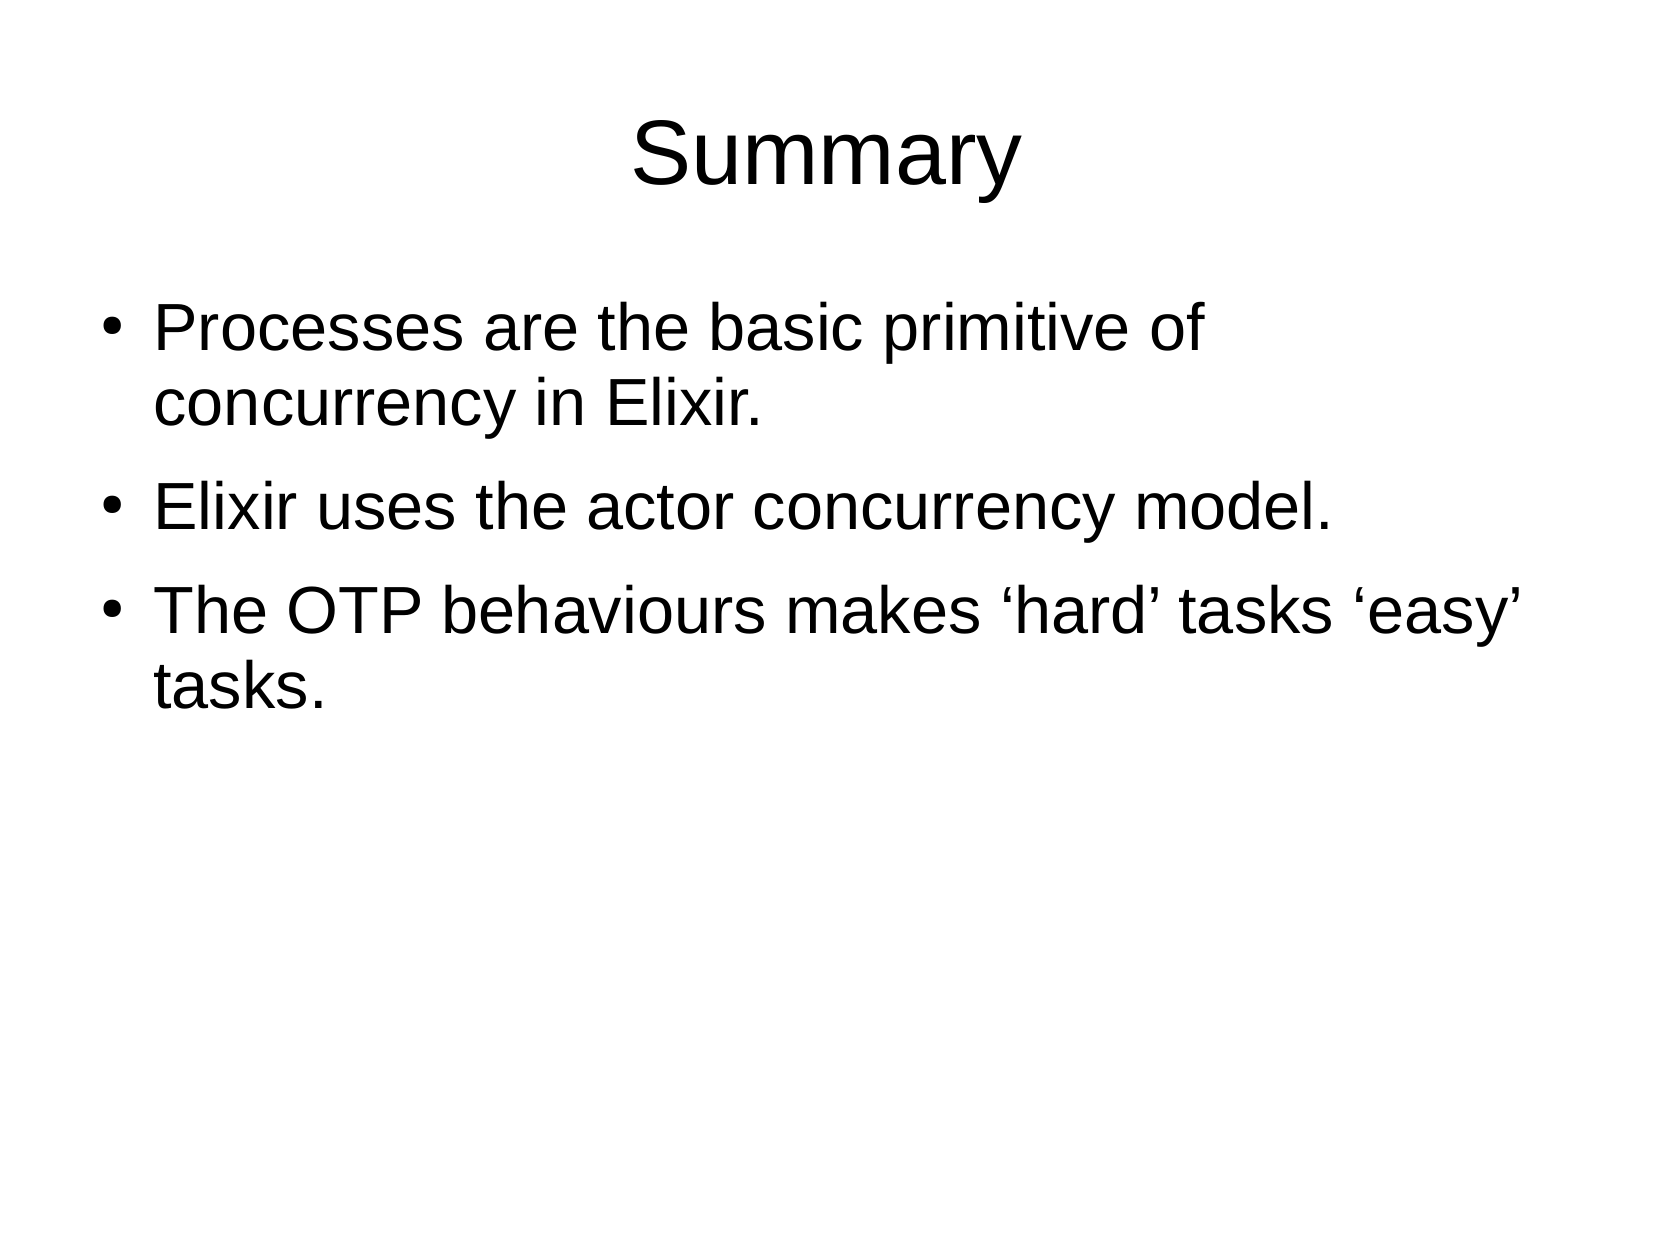

# Summary
Processes are the basic primitive of concurrency in Elixir.
Elixir uses the actor concurrency model.
The OTP behaviours makes ‘hard’ tasks ‘easy’ tasks.